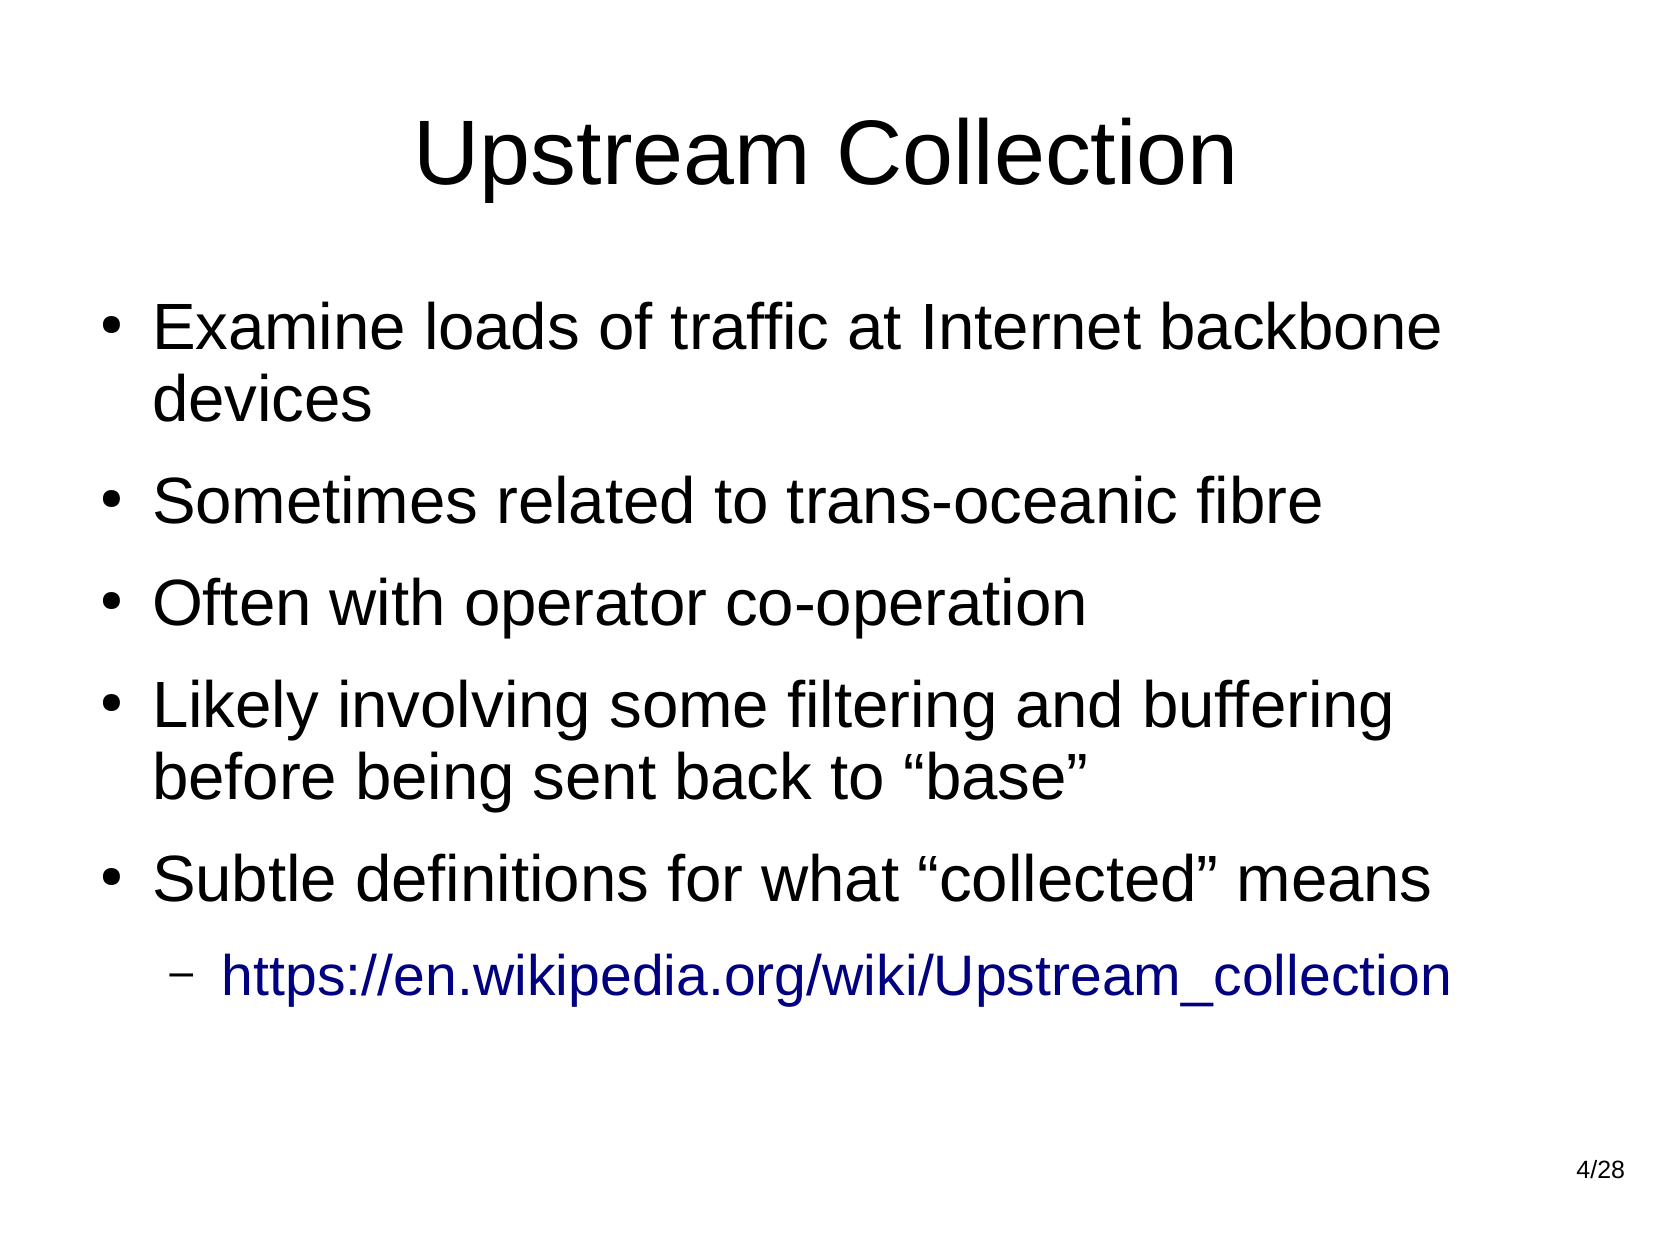

# Upstream Collection
Examine loads of traffic at Internet backbone devices
Sometimes related to trans-oceanic fibre
Often with operator co-operation
Likely involving some filtering and buffering before being sent back to “base”
Subtle definitions for what “collected” means
https://en.wikipedia.org/wiki/Upstream_collection